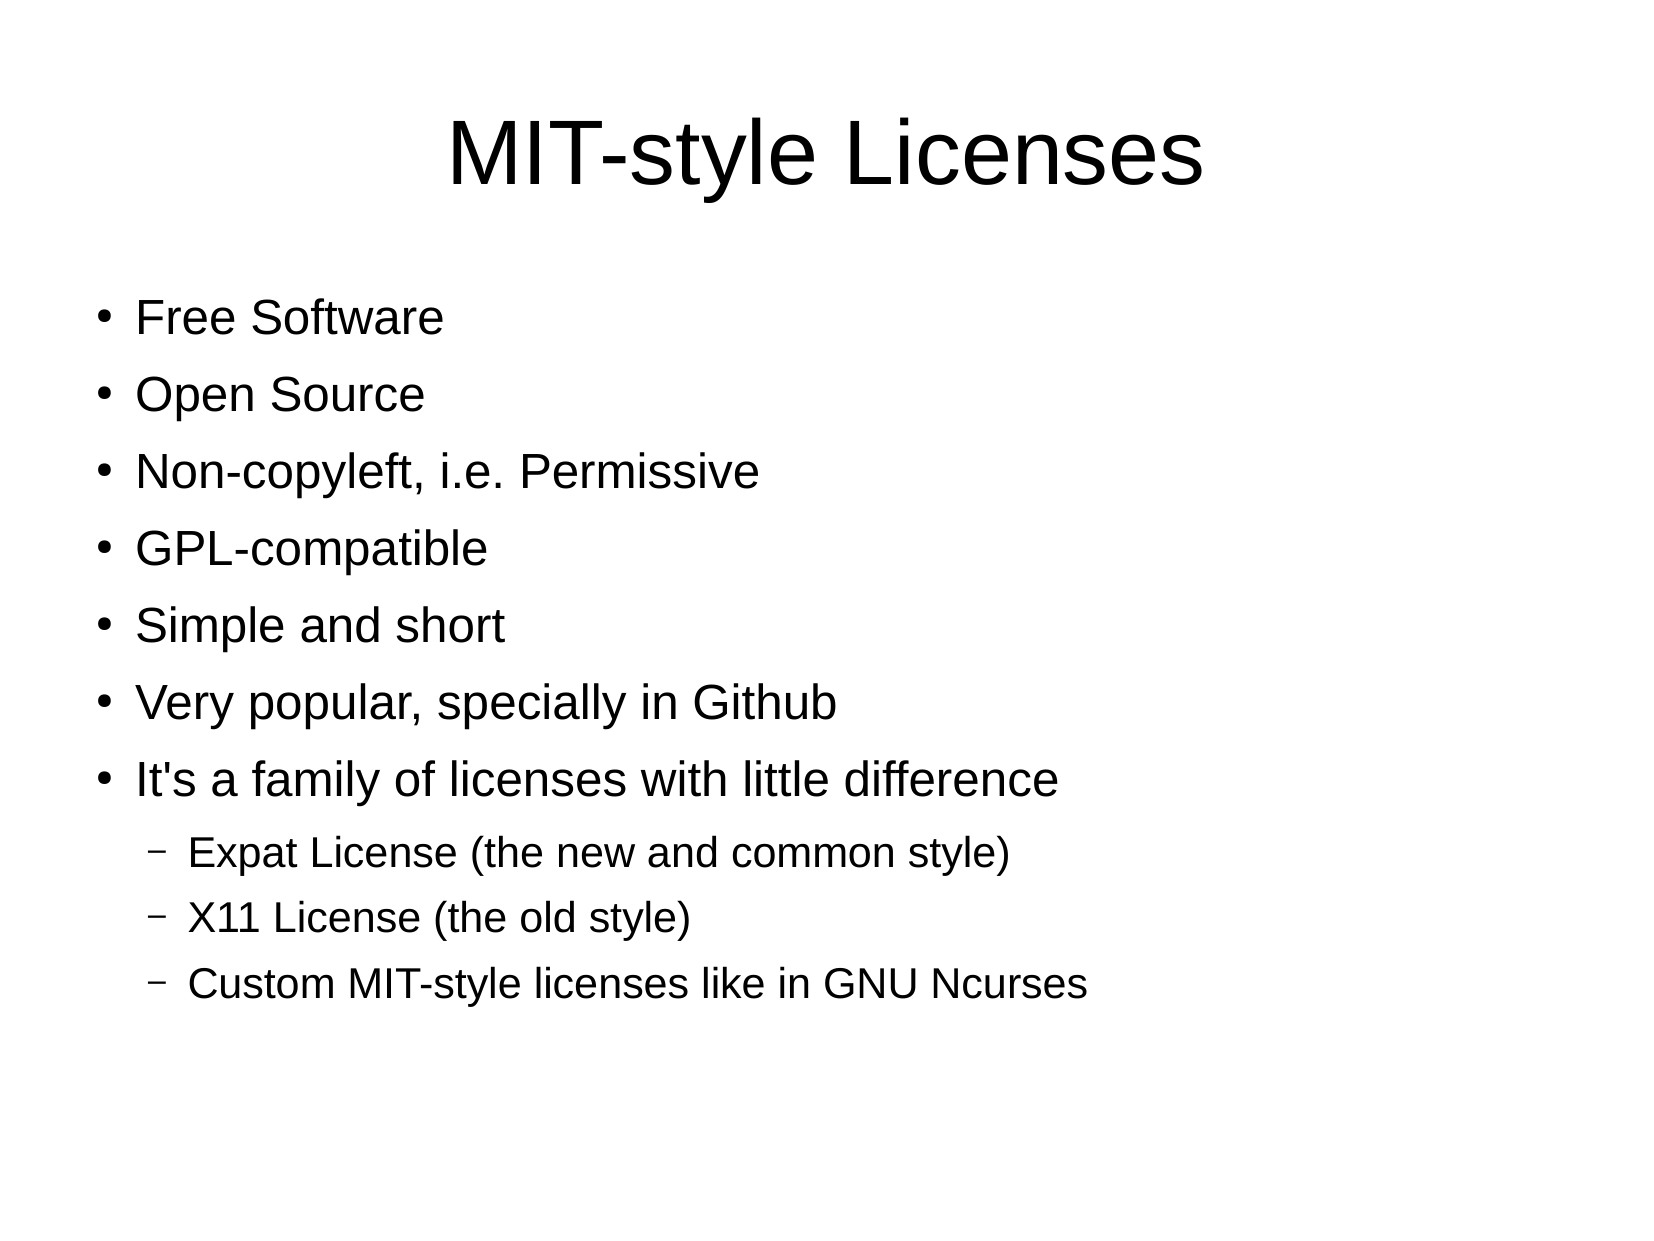

# MIT-style Licenses
Free Software
Open Source
Non-copyleft, i.e. Permissive
GPL-compatible
Simple and short
Very popular, specially in Github
It's a family of licenses with little difference
Expat License (the new and common style)
X11 License (the old style)
Custom MIT-style licenses like in GNU Ncurses